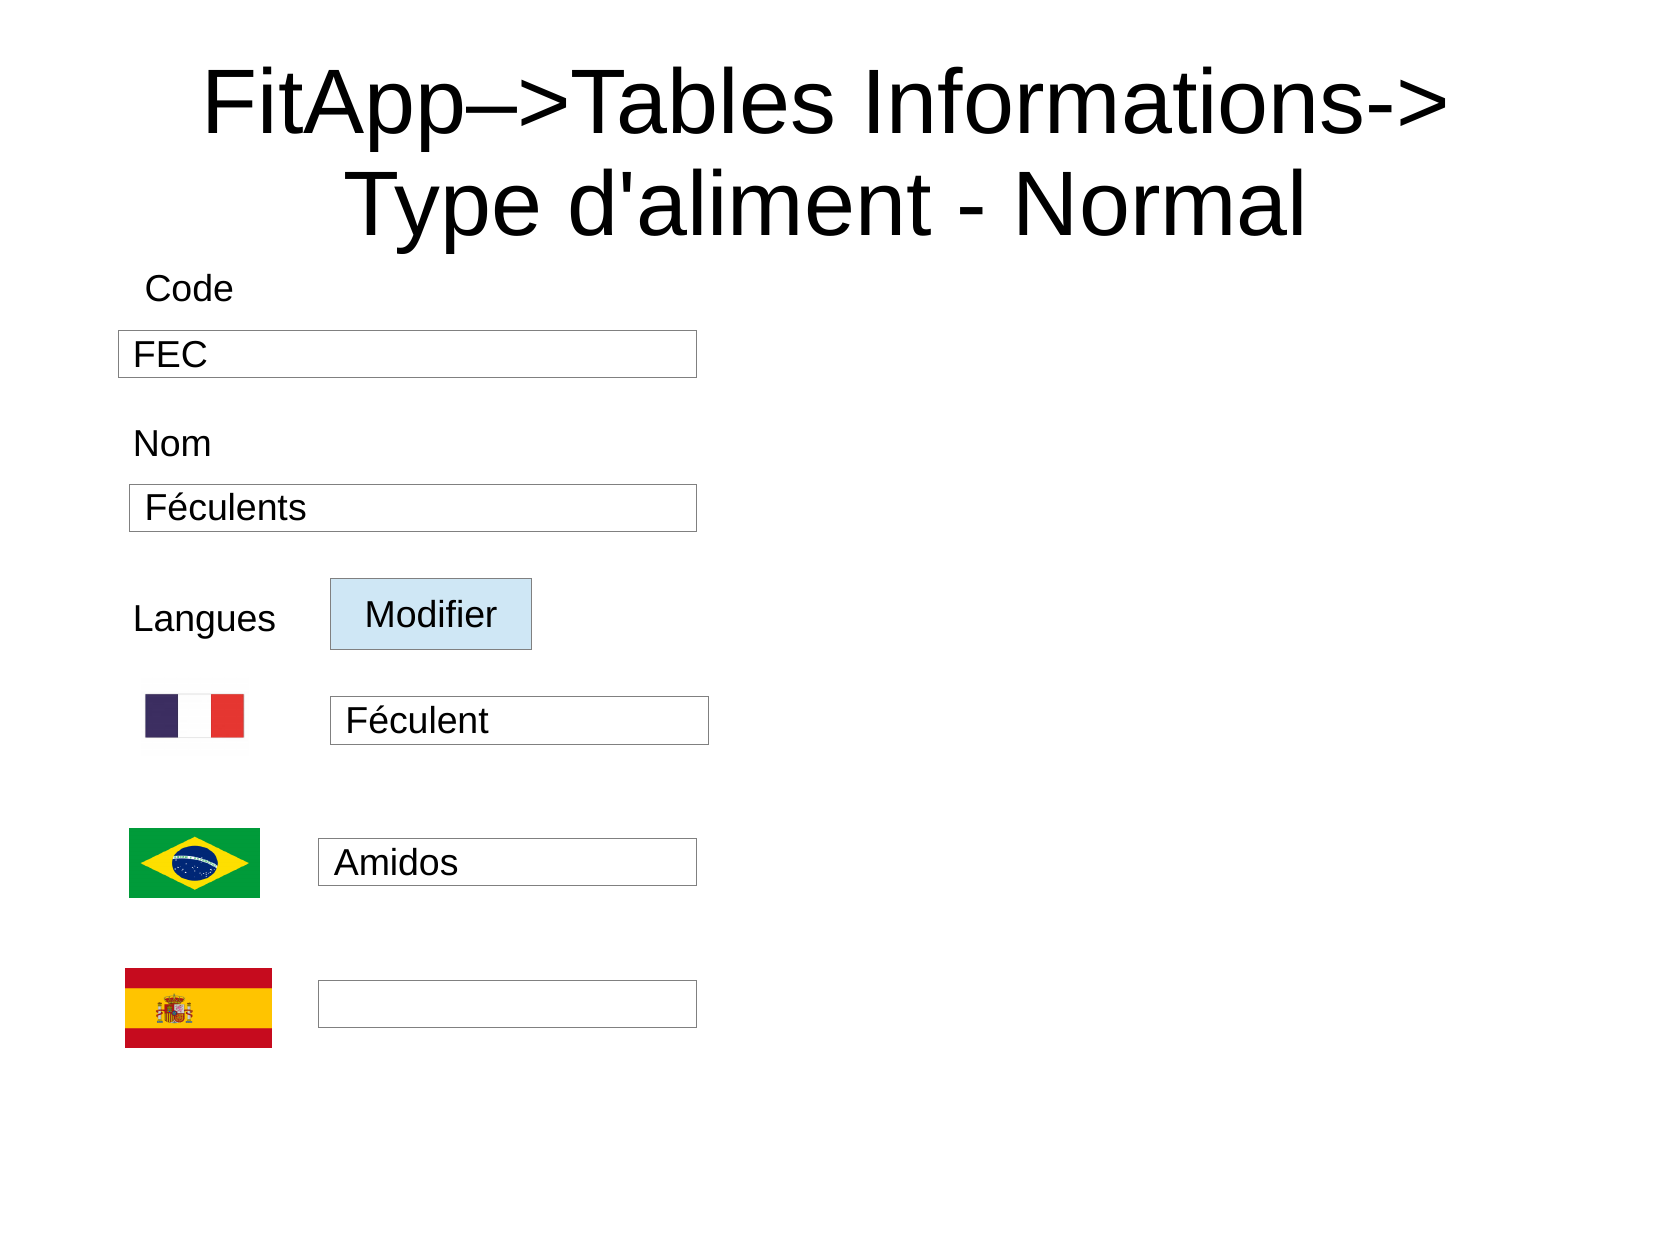

# FitApp–>Tables Informations-> Type d'aliment - Normal
Code
FEC
Nom
Féculents
Modifier
Modifier
Langues
Féculent
Amidos